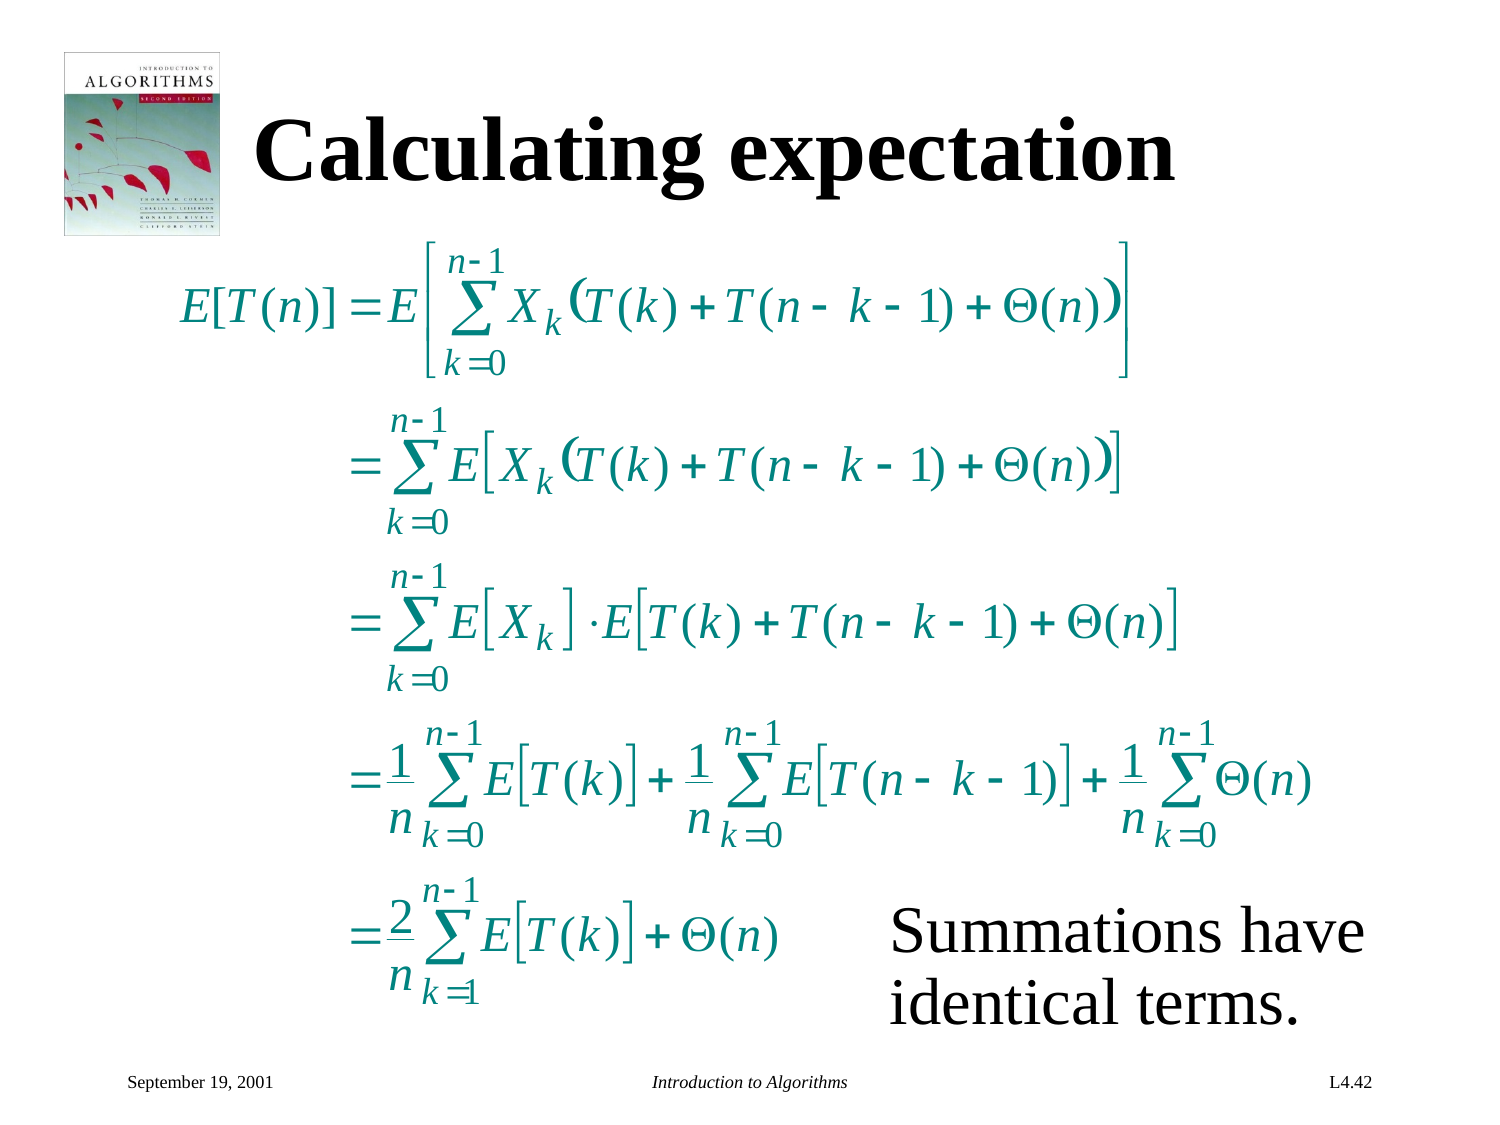

# Calculating expectation
Summations have identical terms.
September 19, 2001
Introduction to Algorithms
L4.